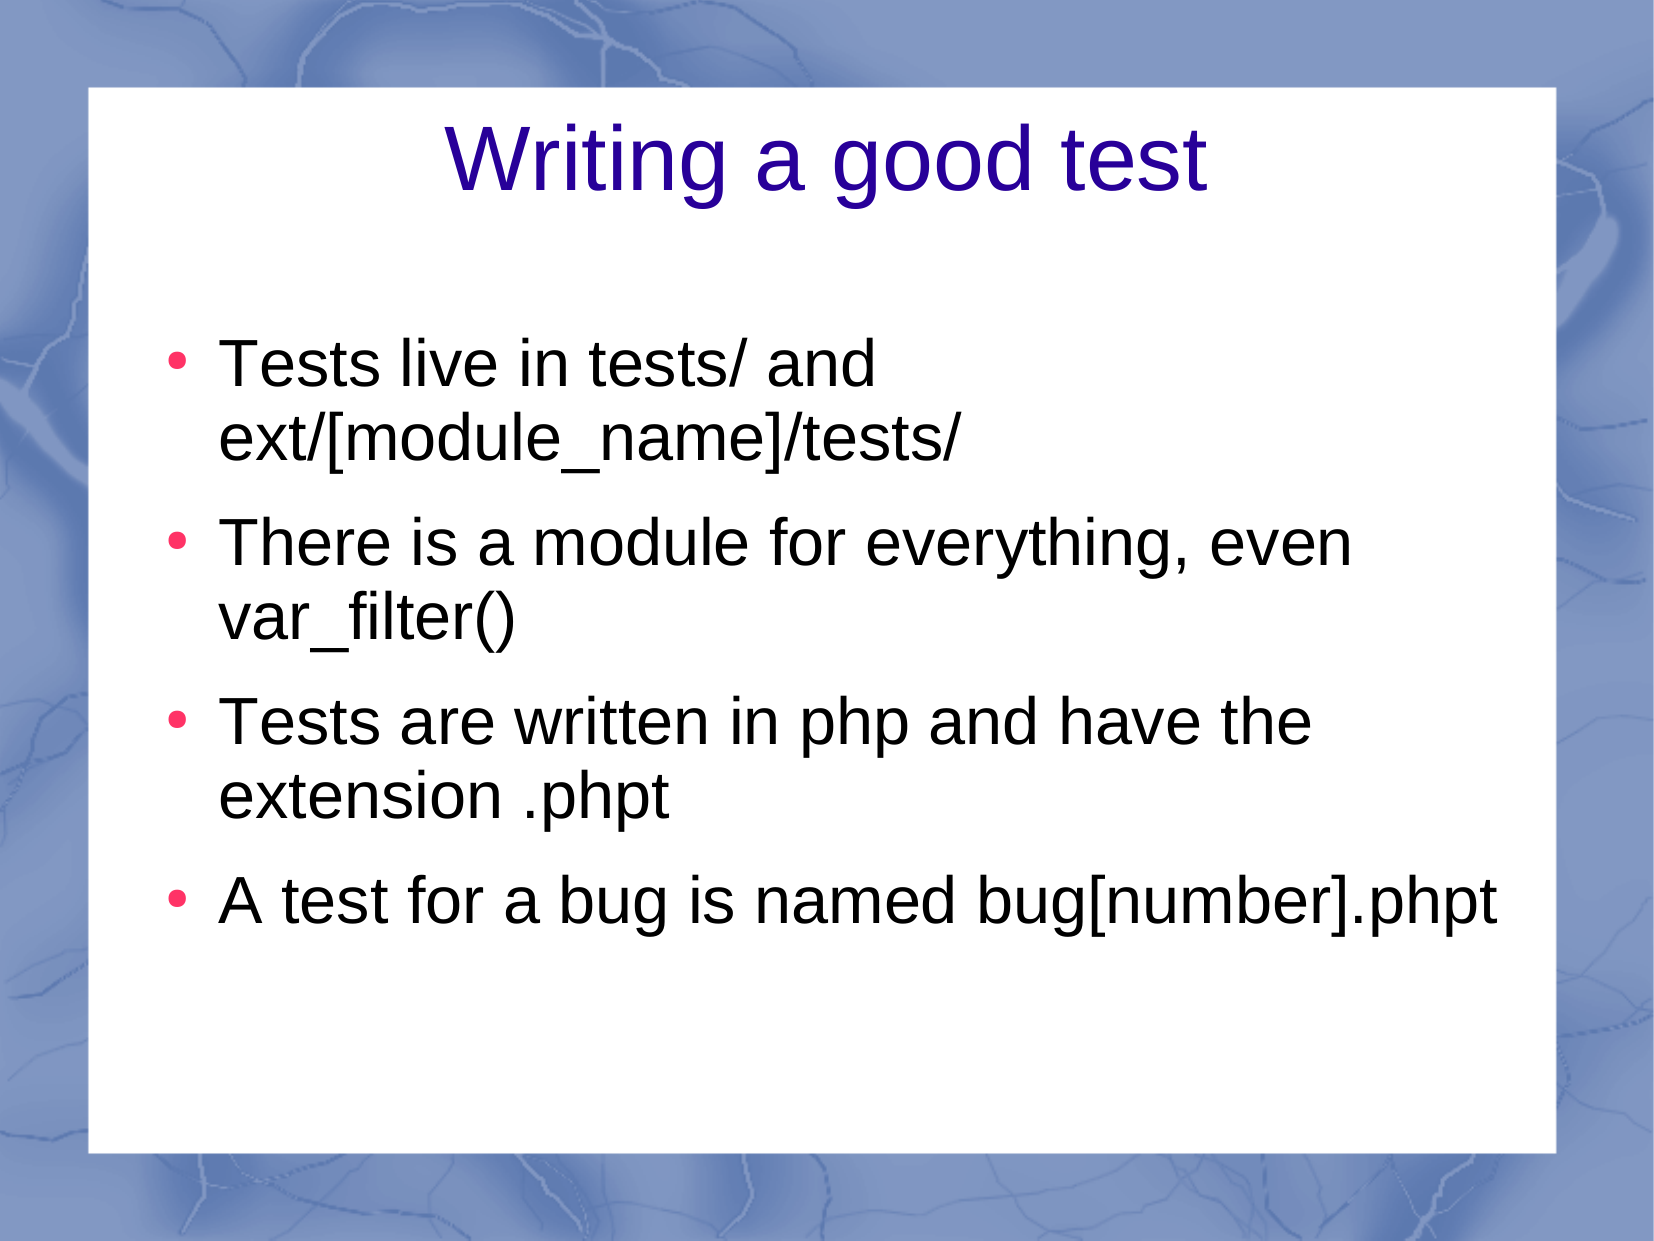

# Writing a good test
Tests live in tests/ and ext/[module_name]/tests/
There is a module for everything, even var_filter()
Tests are written in php and have the extension .phpt
A test for a bug is named bug[number].phpt